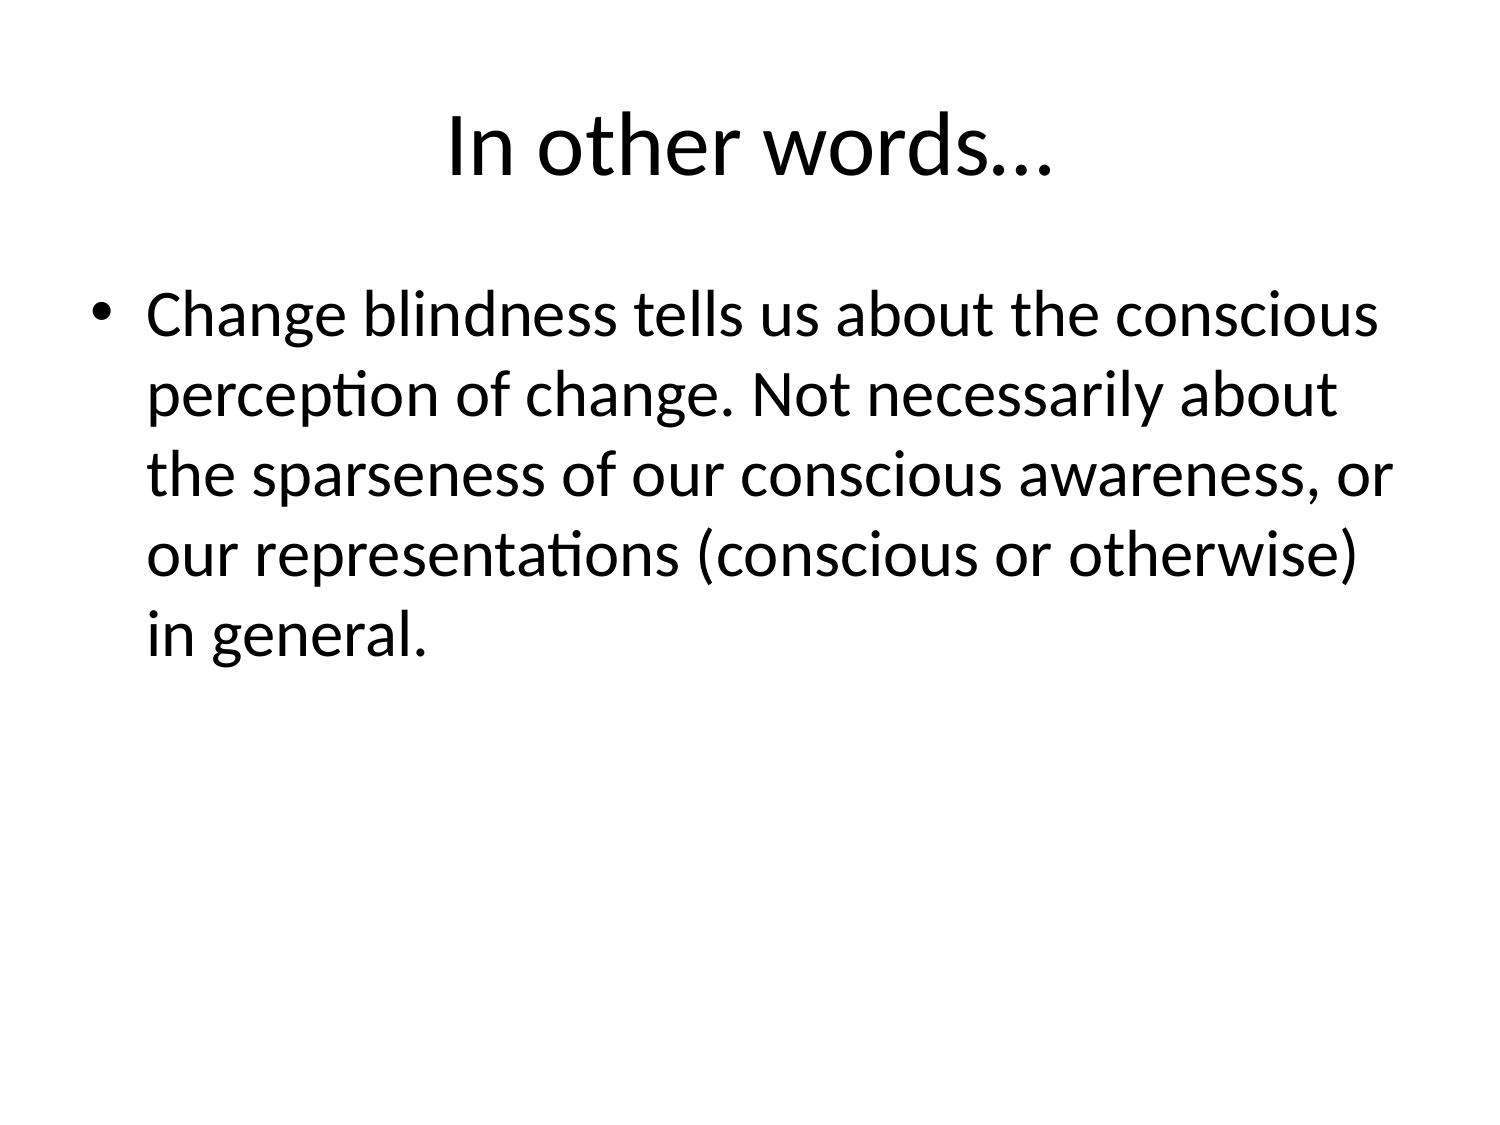

# In other words…
Change blindness tells us about the conscious perception of change. Not necessarily about the sparseness of our conscious awareness, or our representations (conscious or otherwise) in general.